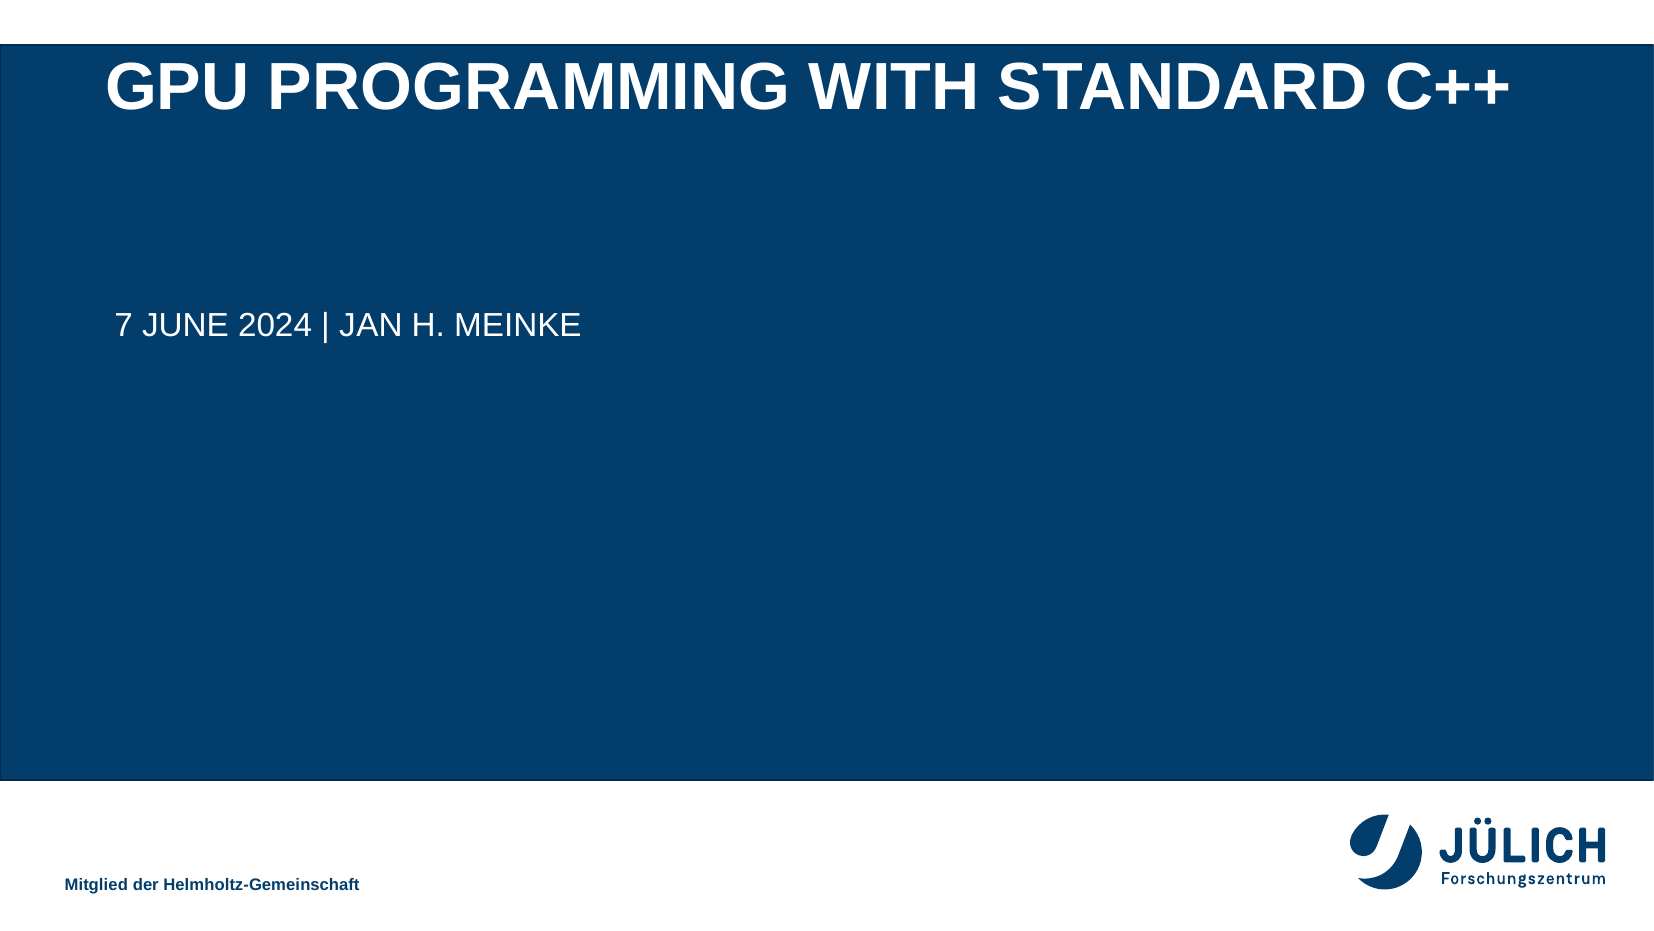

# GPU Programming with Standard C++
7 JUNE 2024 | JAN H. MEINKE